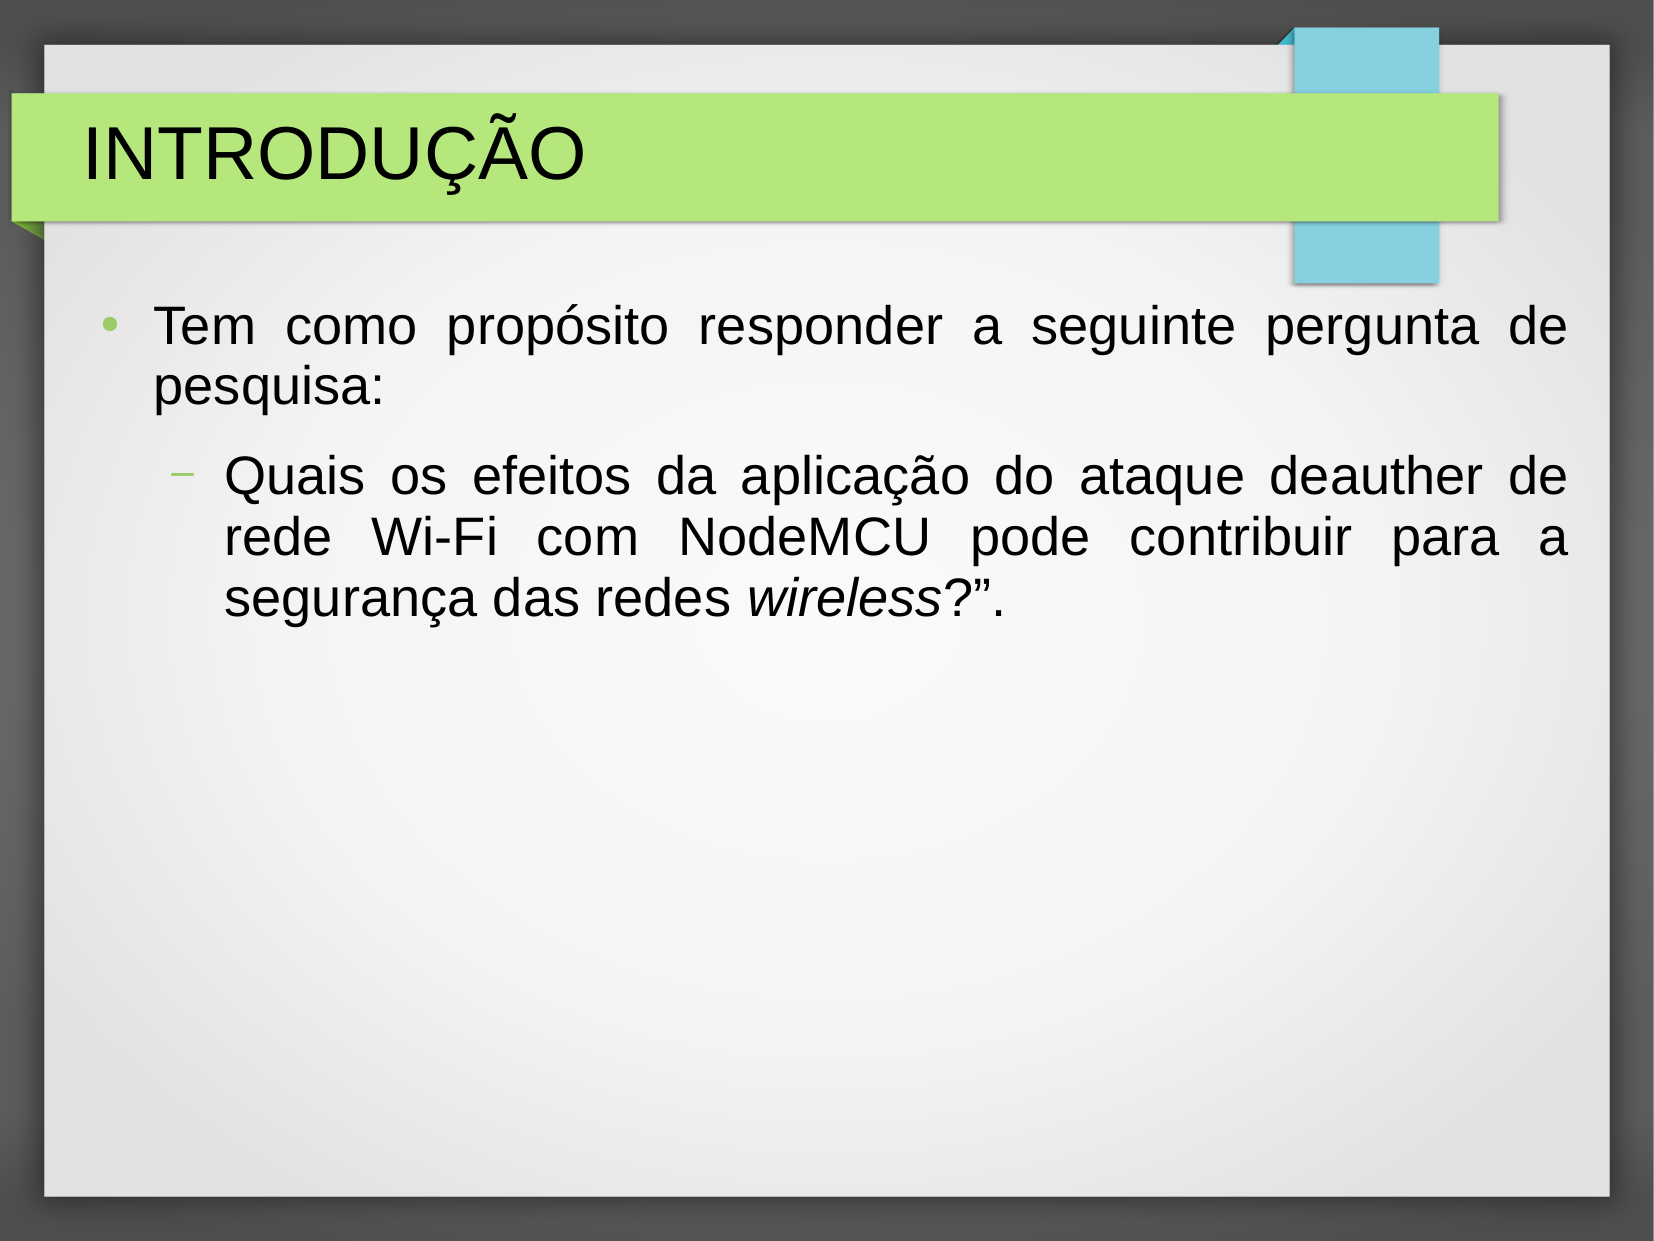

# INTRODUÇÃO
Tem como propósito responder a seguinte pergunta de pesquisa:
Quais os efeitos da aplicação do ataque deauther de rede Wi-Fi com NodeMCU pode contribuir para a segurança das redes wireless?”.